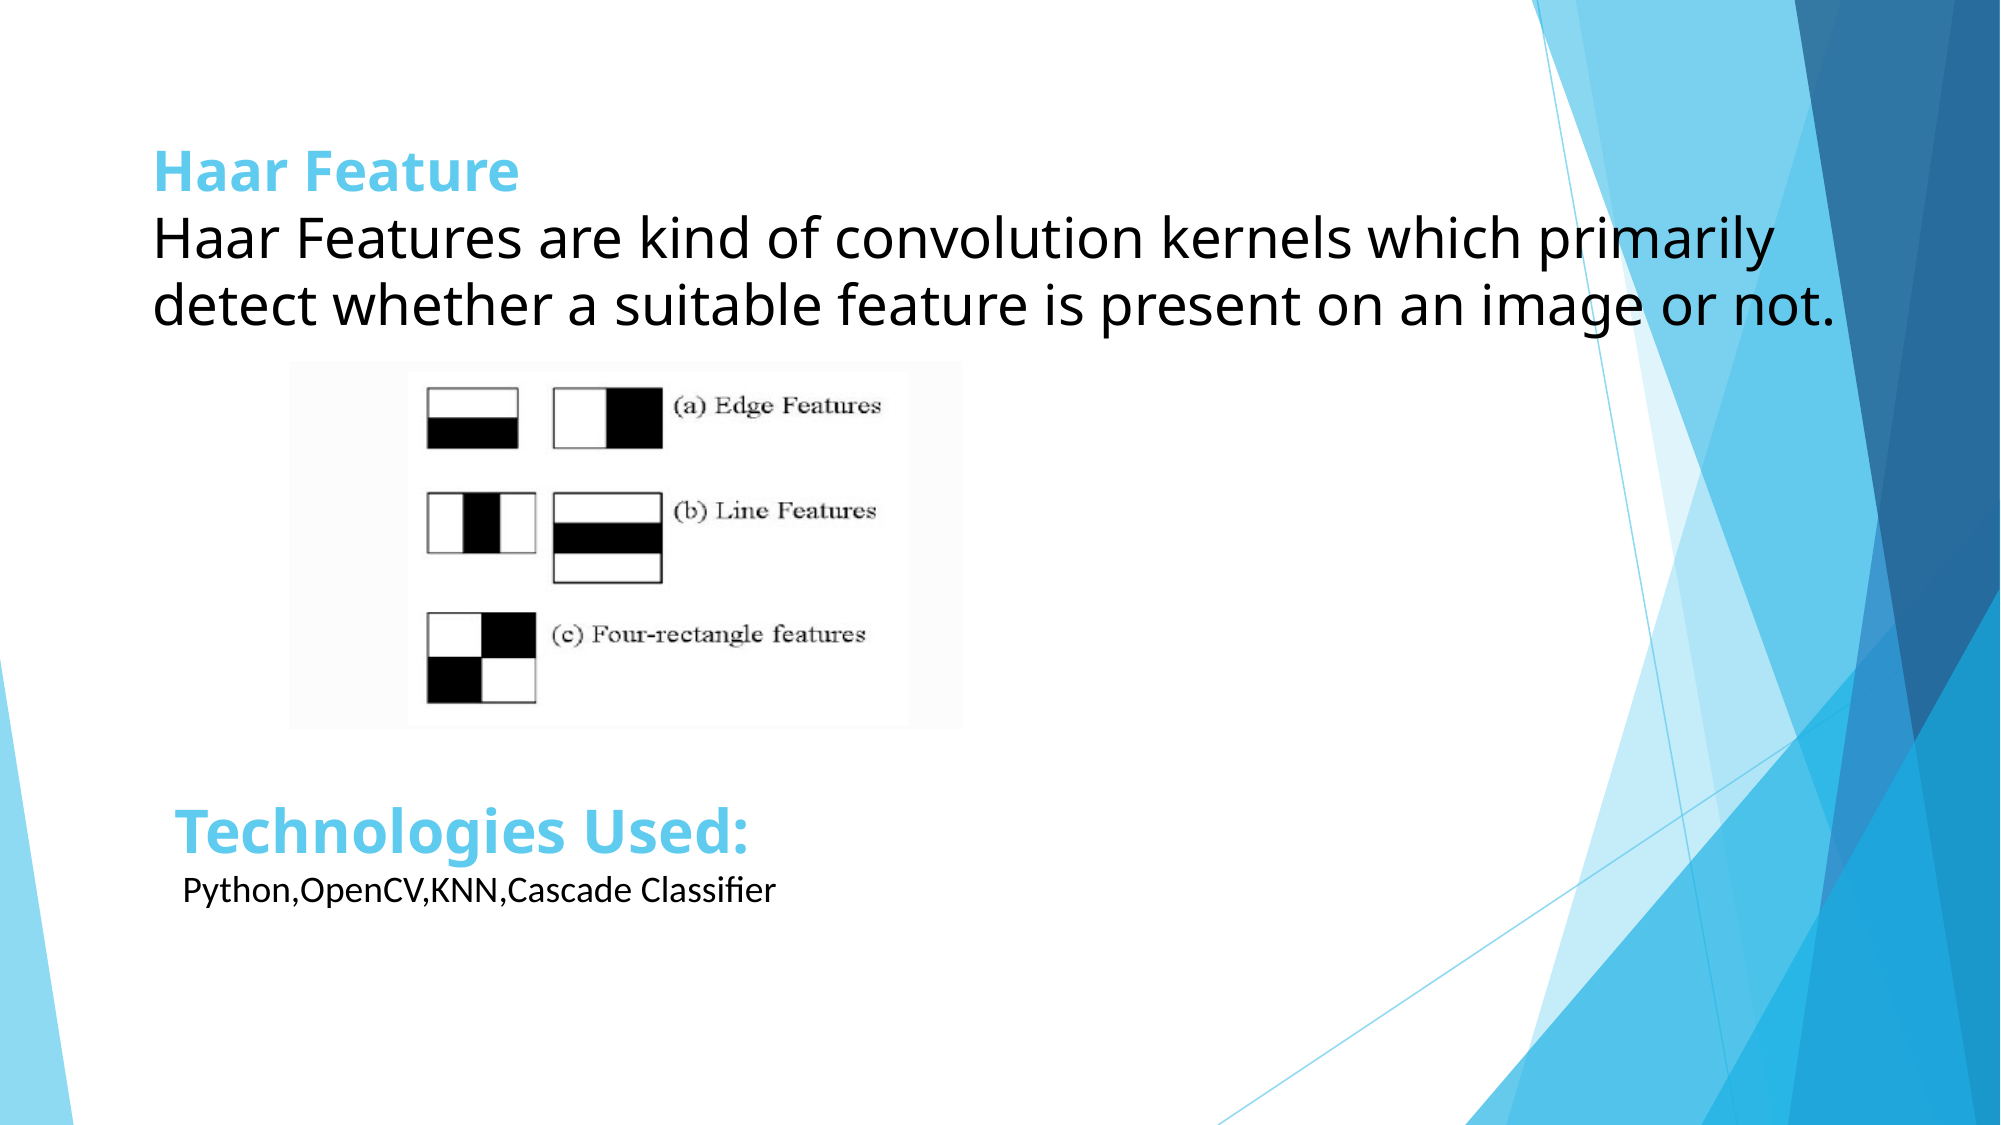

# Haar Feature Haar Features are kind of convolution kernels which primarily detect whether a suitable feature is present on an image or not.
Technologies Used:
 Python,OpenCV,KNN,Cascade Classifier